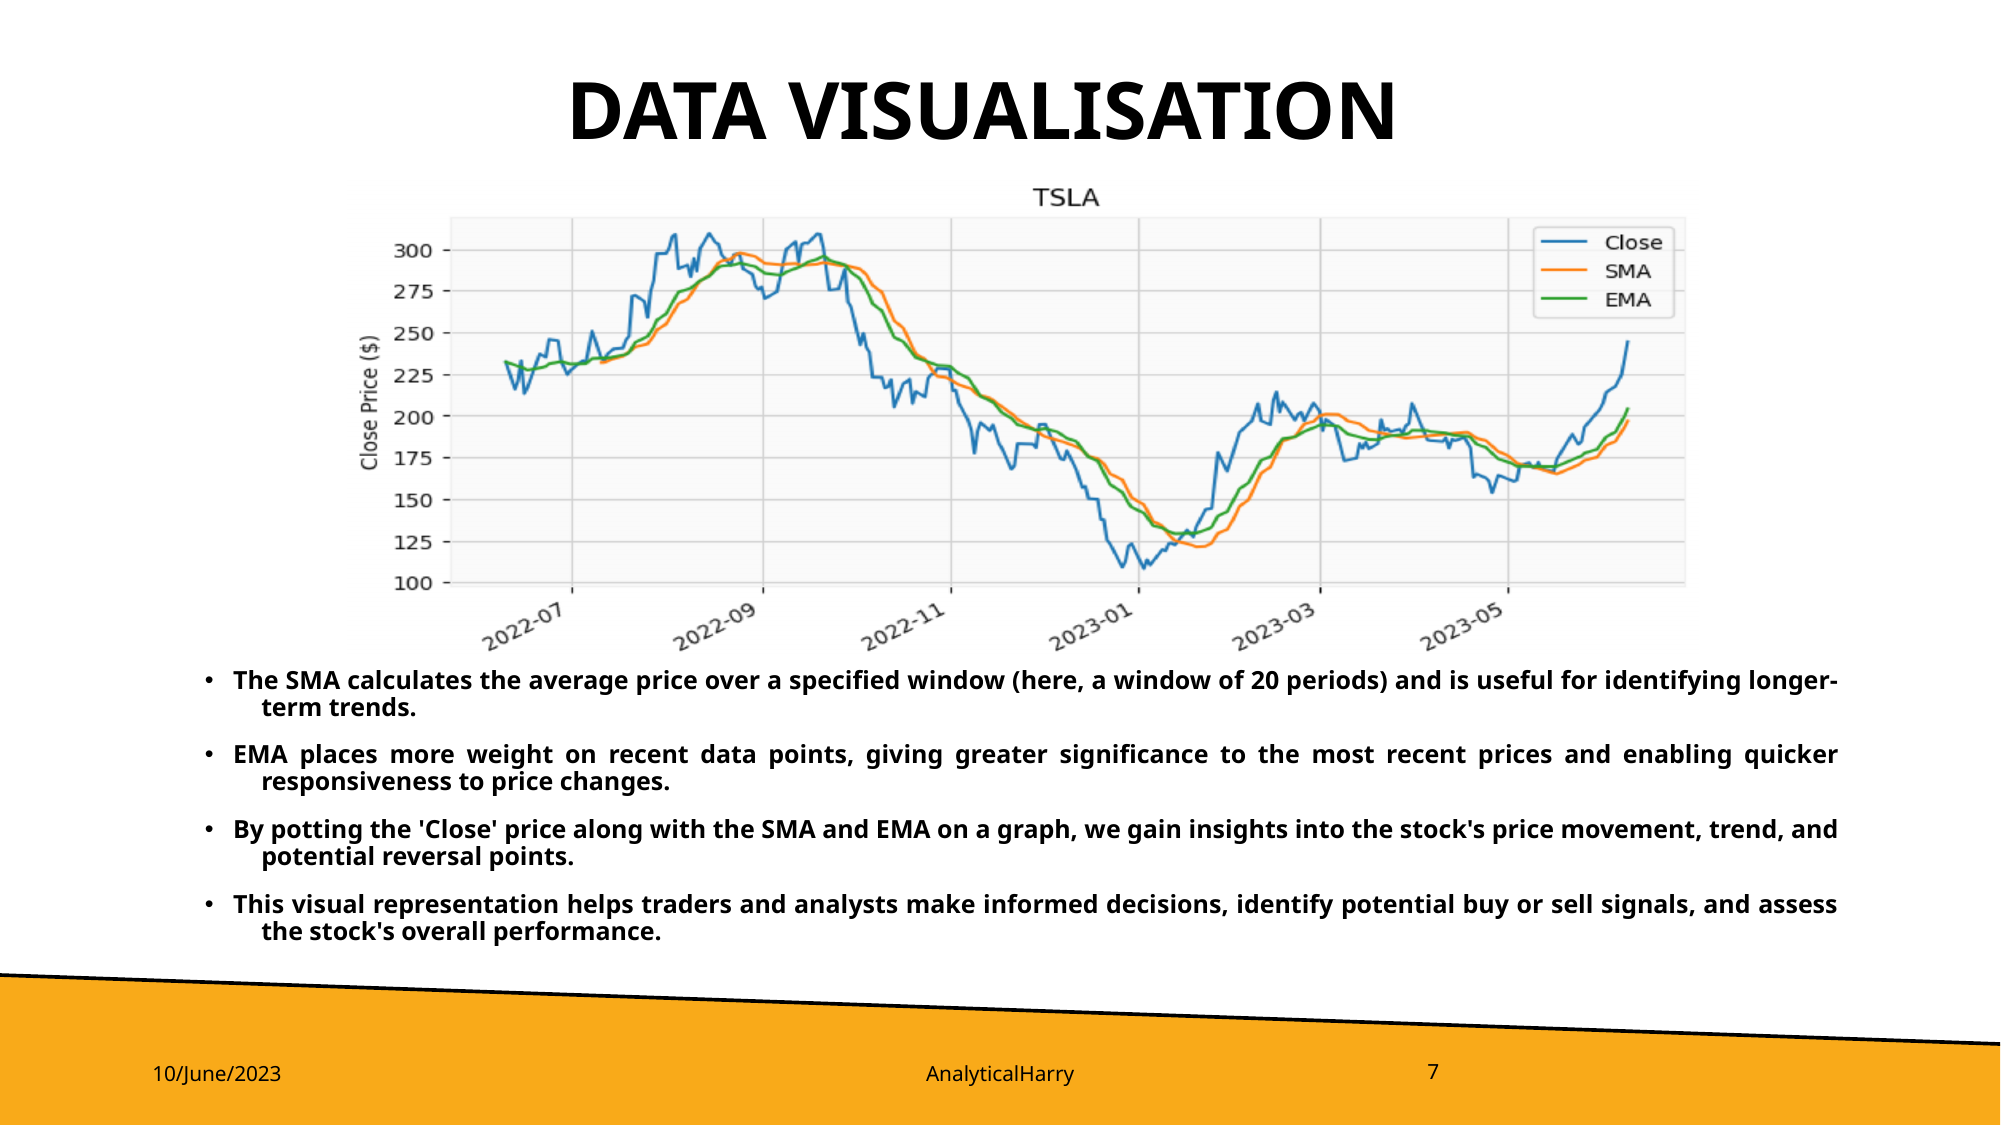

# DATA VISUALISATION
The SMA calculates the average price over a specified window (here, a window of 20 periods) and is useful for identifying longer-term trends.
EMA places more weight on recent data points, giving greater significance to the most recent prices and enabling quicker responsiveness to price changes.
By potting the 'Close' price along with the SMA and EMA on a graph, we gain insights into the stock's price movement, trend, and potential reversal points.
This visual representation helps traders and analysts make informed decisions, identify potential buy or sell signals, and assess the stock's overall performance.
10/June/2023
AnalyticalHarry